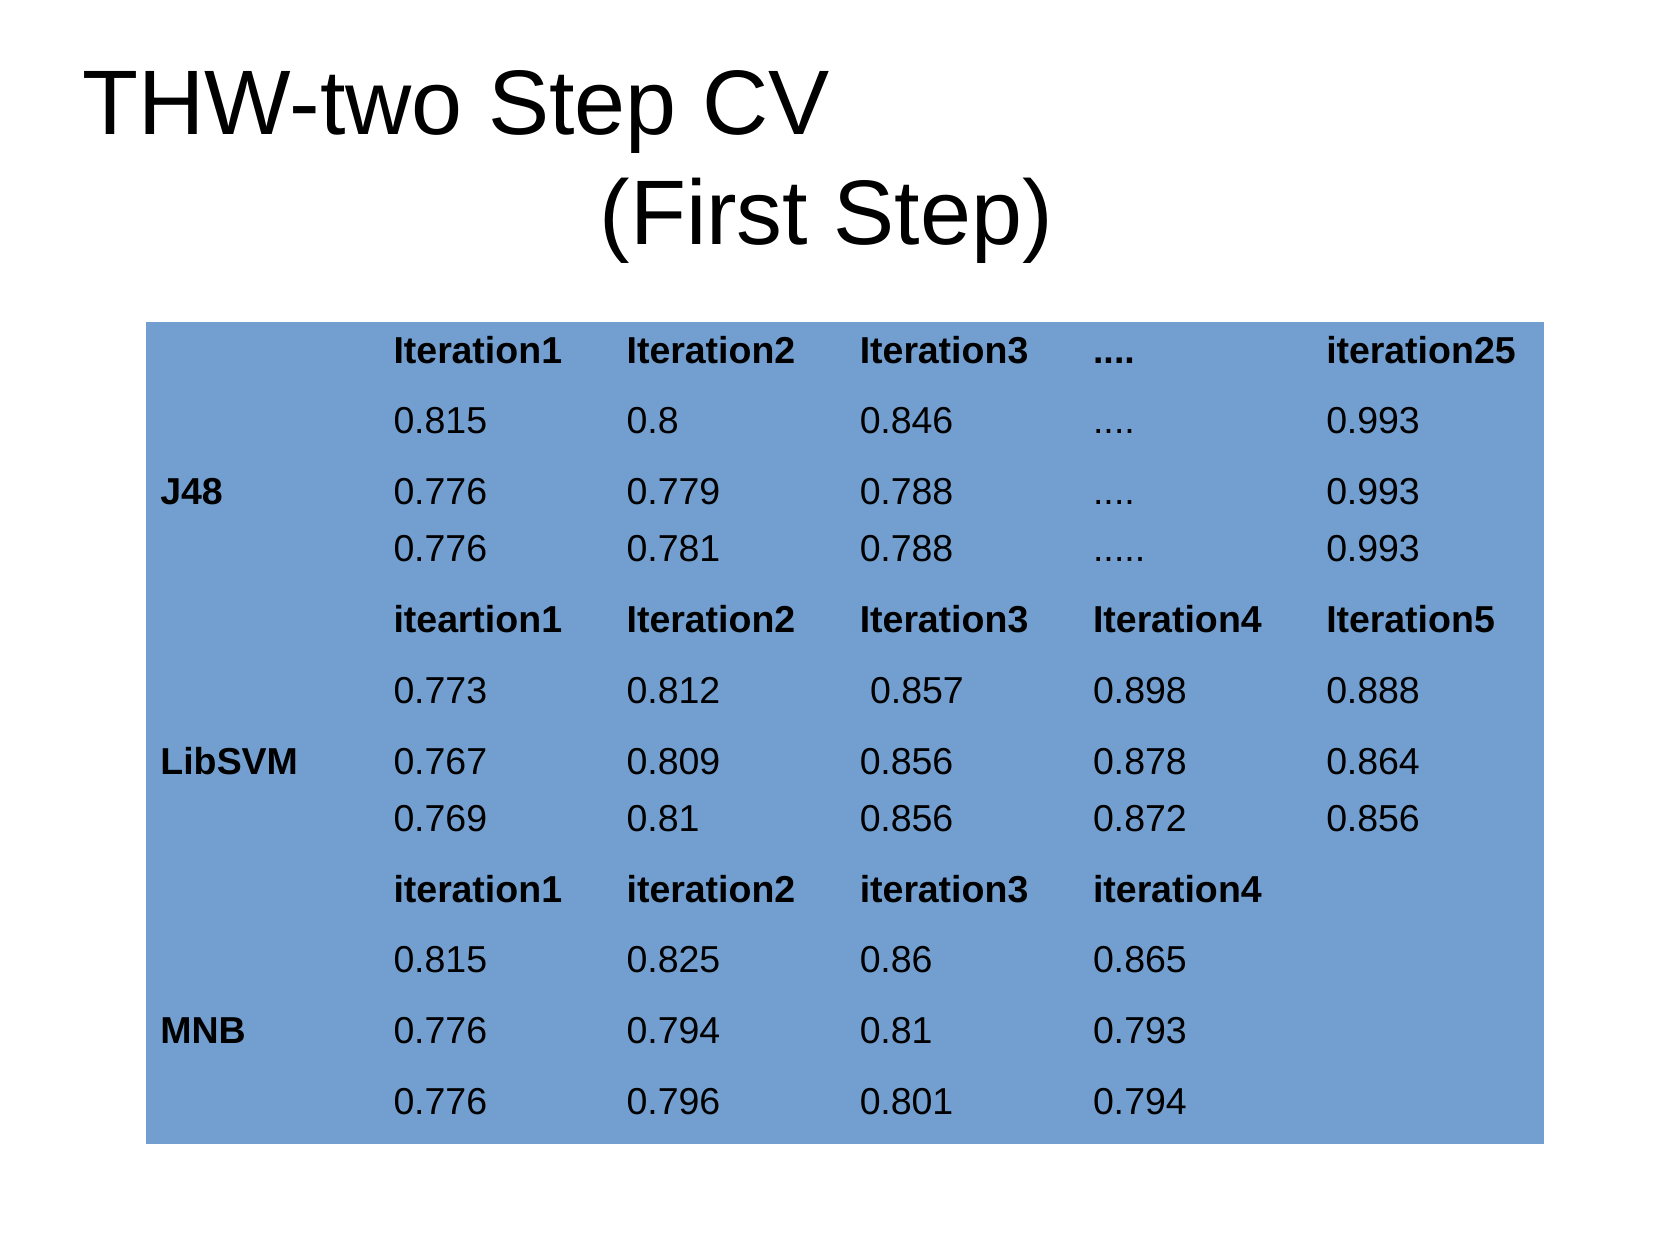

THW-two Step CV
(First Step)
| | Iteration1 | Iteration2 | Iteration3 | .... | iteration25 |
| --- | --- | --- | --- | --- | --- |
| | 0.815 | 0.8 | 0.846 | .... | 0.993 |
| J48 | 0.776 | 0.779 | 0.788 | .... | 0.993 |
| | 0.776 | 0.781 | 0.788 | ..... | 0.993 |
| | iteartion1 | Iteration2 | Iteration3 | Iteration4 | Iteration5 |
| | 0.773 | 0.812 | 0.857 | 0.898 | 0.888 |
| LibSVM | 0.767 | 0.809 | 0.856 | 0.878 | 0.864 |
| | 0.769 | 0.81 | 0.856 | 0.872 | 0.856 |
| | iteration1 | iteration2 | iteration3 | iteration4 | |
| | 0.815 | 0.825 | 0.86 | 0.865 | |
| MNB | 0.776 | 0.794 | 0.81 | 0.793 | |
| | 0.776 | 0.796 | 0.801 | 0.794 | |